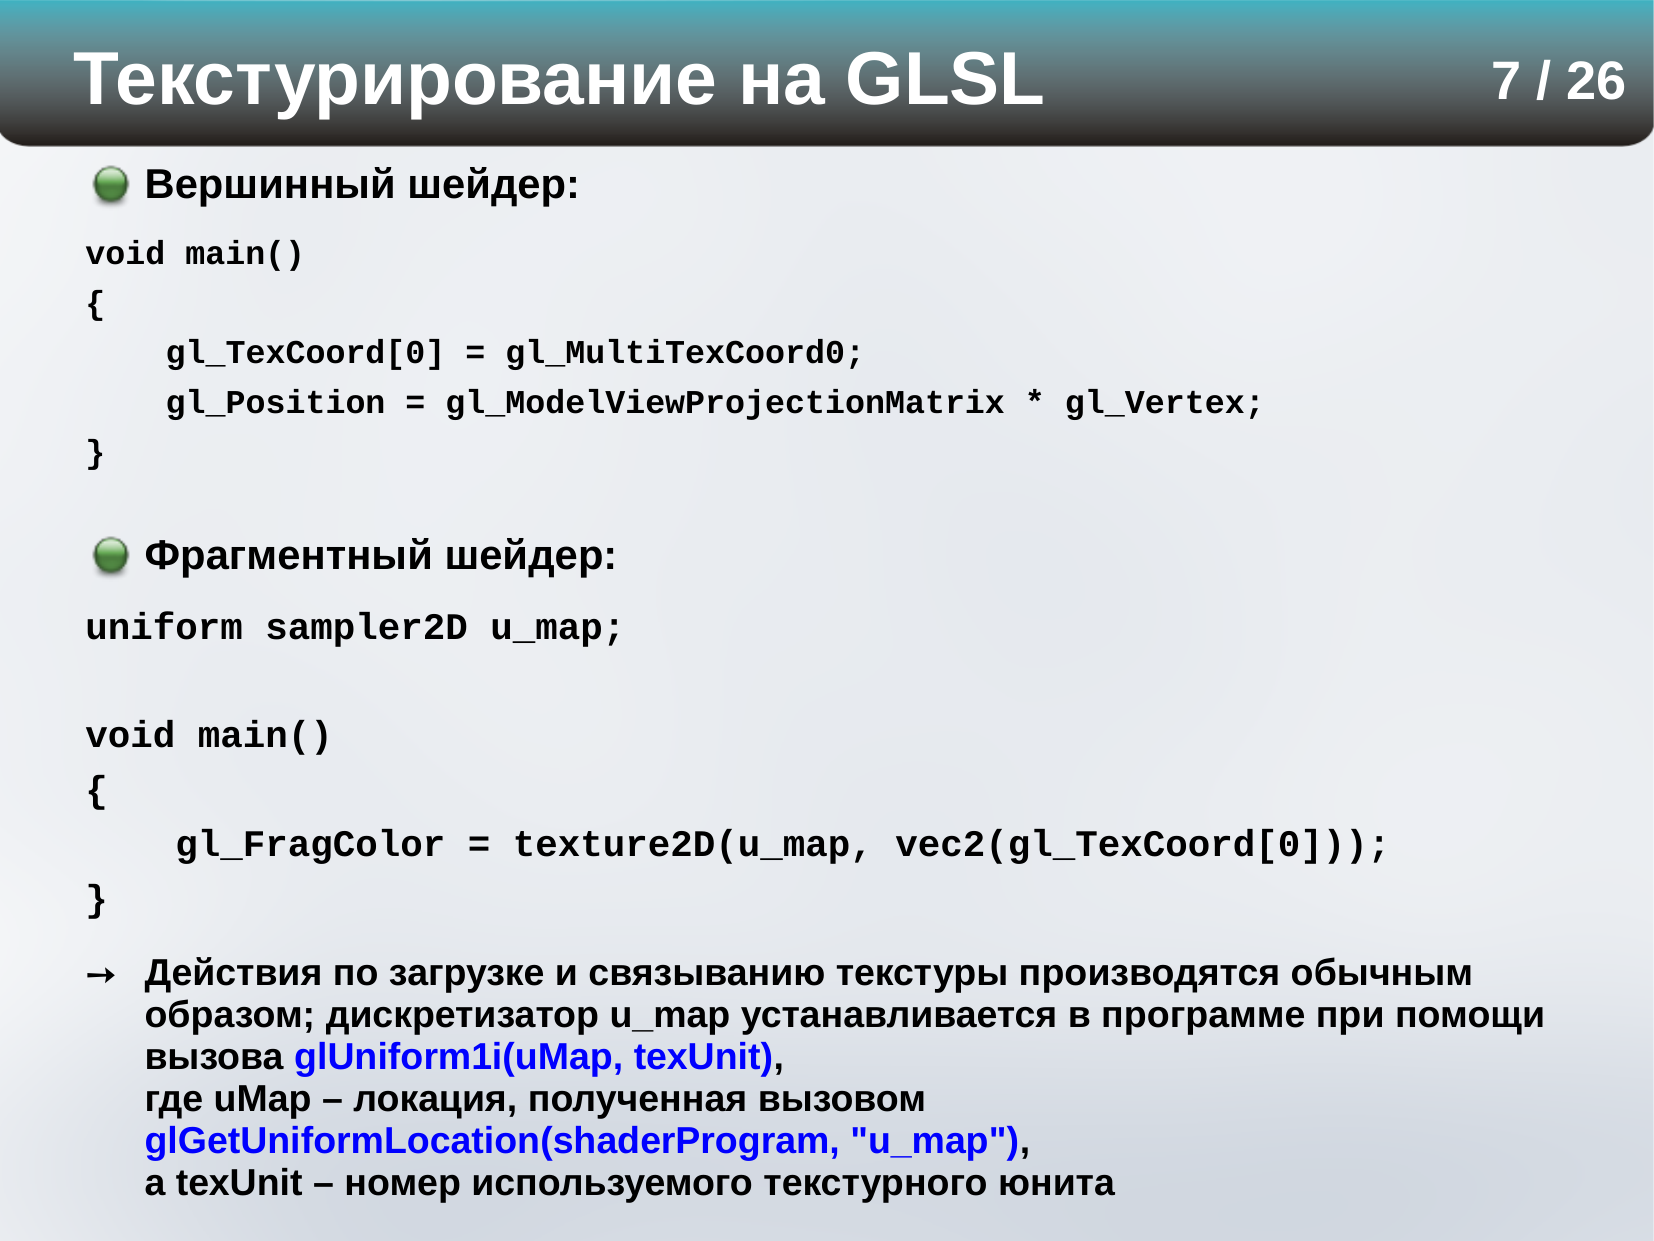

Текстурирование на GLSL
Вершинный шейдер:
void main()
{
 gl_TexCoord[0] = gl_MultiTexCoord0;
 gl_Position = gl_ModelViewProjectionMatrix * gl_Vertex;
}
Фрагментный шейдер:
uniform sampler2D u_map;
void main()
{
 gl_FragColor = texture2D(u_map, vec2(gl_TexCoord[0]));
}
Действия по загрузке и связыванию текстуры производятся обычным образом; дискретизатор u_map устанавливается в программе при помощи вызова glUniform1i(uMap, texUnit),
где uMap – локация, полученная вызовом
glGetUniformLocation(shaderProgram, "u_map"),
а texUnit – номер используемого текстурного юнита